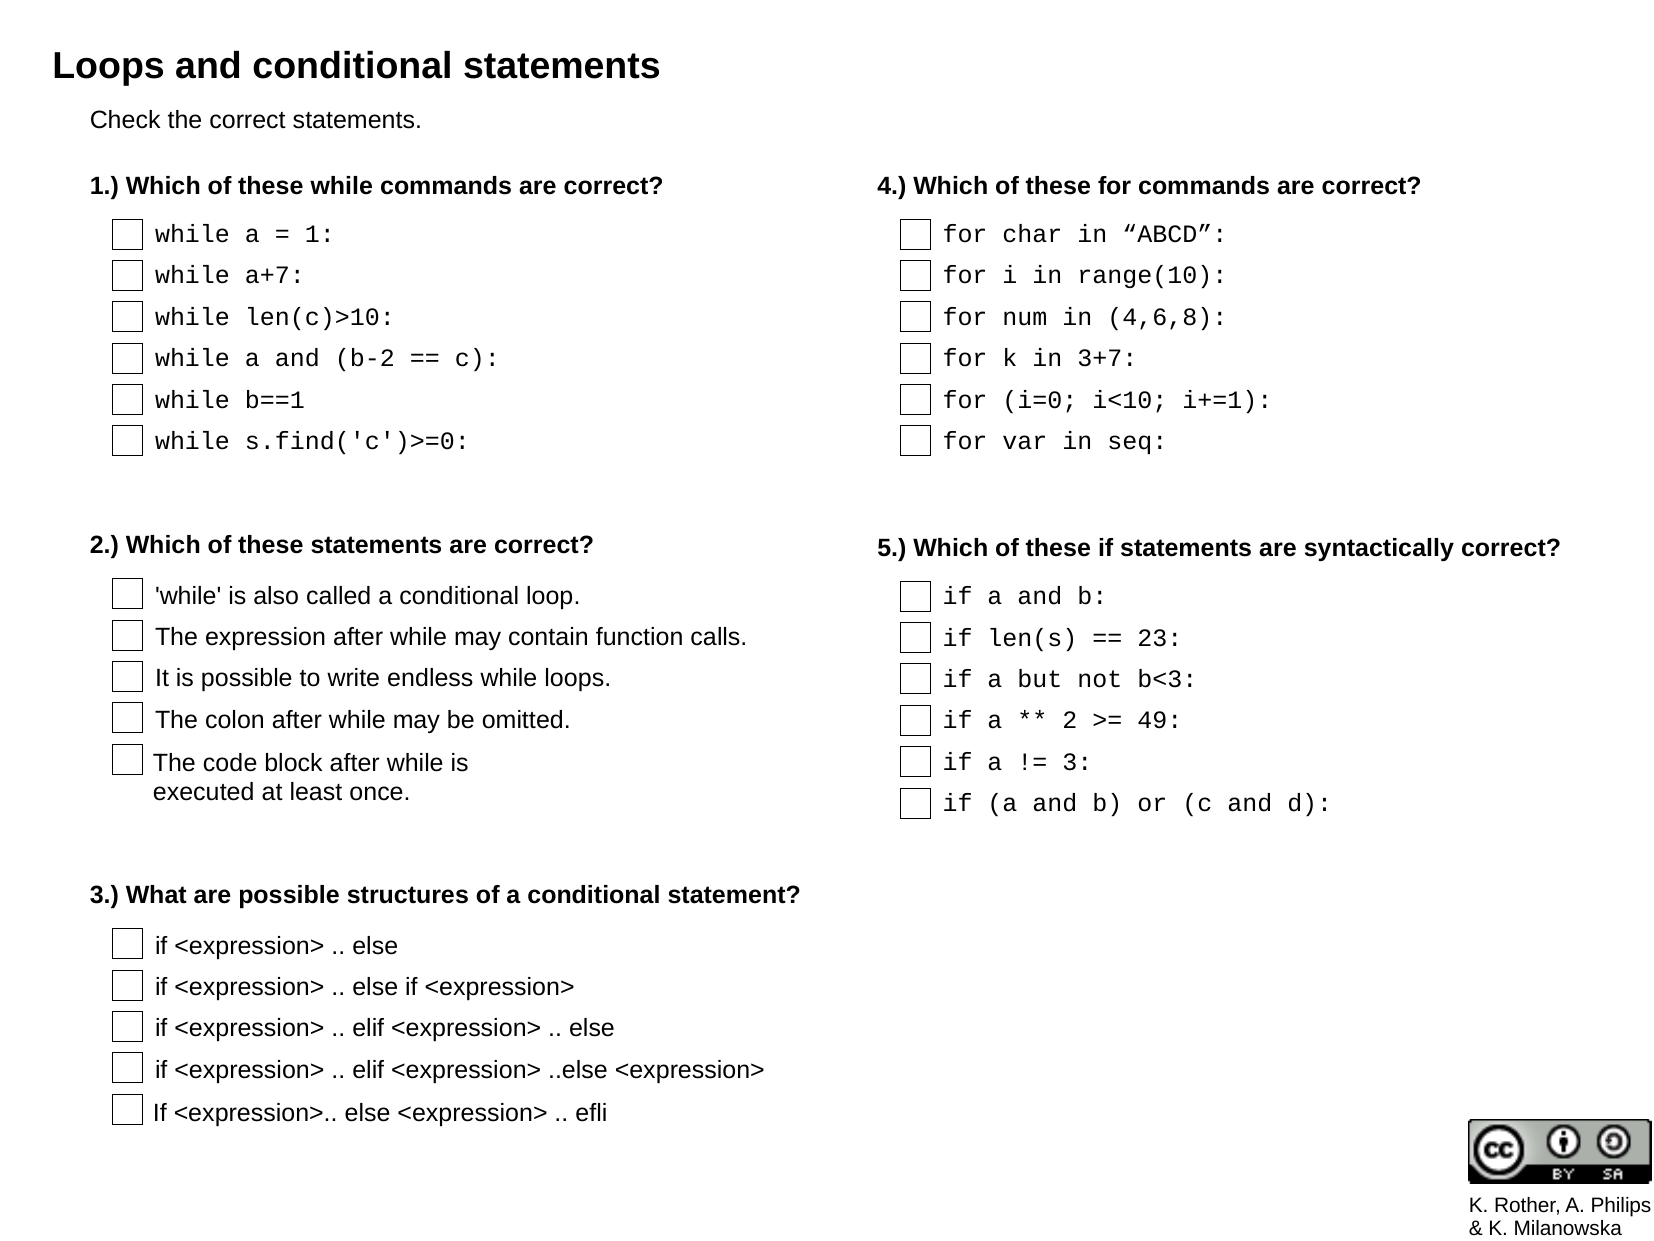

Loops and conditional statements
Check the correct statements.
1.) Which of these while commands are correct?
while a = 1:
while a+7:
while len(c)>10:
while a and (b-2 == c):
while b==1
while s.find('c')>=0:
4.) Which of these for commands are correct?
for char in “ABCD”:
for i in range(10):
for num in (4,6,8):
for k in 3+7:
for (i=0; i<10; i+=1):
for var in seq:
2.) Which of these statements are correct?
'while' is also called a conditional loop.
The expression after while may contain function calls.
It is possible to write endless while loops.
The colon after while may be omitted.
The code block after while is executed at least once.
5.) Which of these if statements are syntactically correct?
if a and b:
if len(s) == 23:
if a but not b<3:
if a ** 2 >= 49:
if a != 3:
if (a and b) or (c and d):
3.) What are possible structures of a conditional statement?
if <expression> .. else
if <expression> .. else if <expression>
if <expression> .. elif <expression> .. else
if <expression> .. elif <expression> ..else <expression>
If <expression>.. else <expression> .. efli